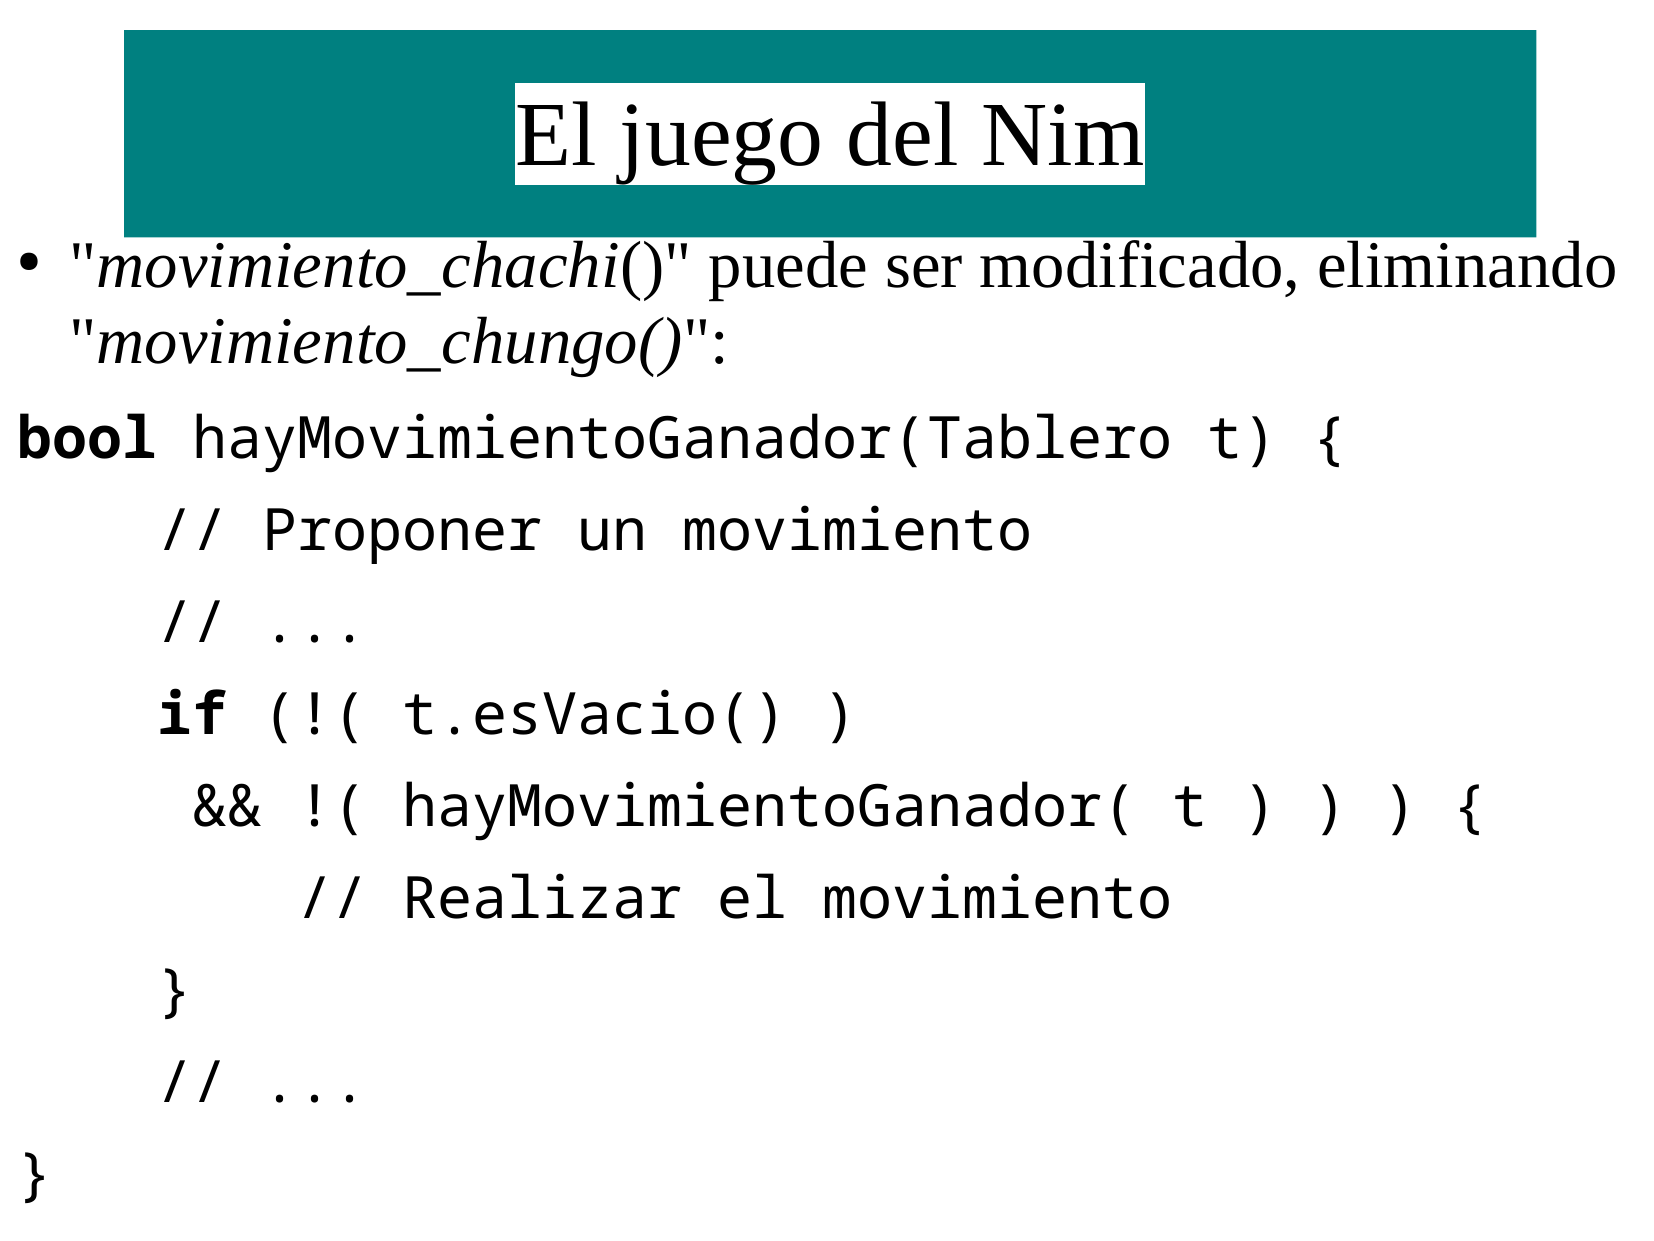

hayMovimientoGanador()
# El juego del Nim
"movimiento_chachi()" puede ser modificado, eliminando "movimiento_chungo()":
bool hayMovimientoGanador(Tablero t) {
 // Proponer un movimiento
 // ...
 if (!( t.esVacio() )
 && !( hayMovimientoGanador( t ) ) ) {
 // Realizar el movimiento
 }
 // ...
}